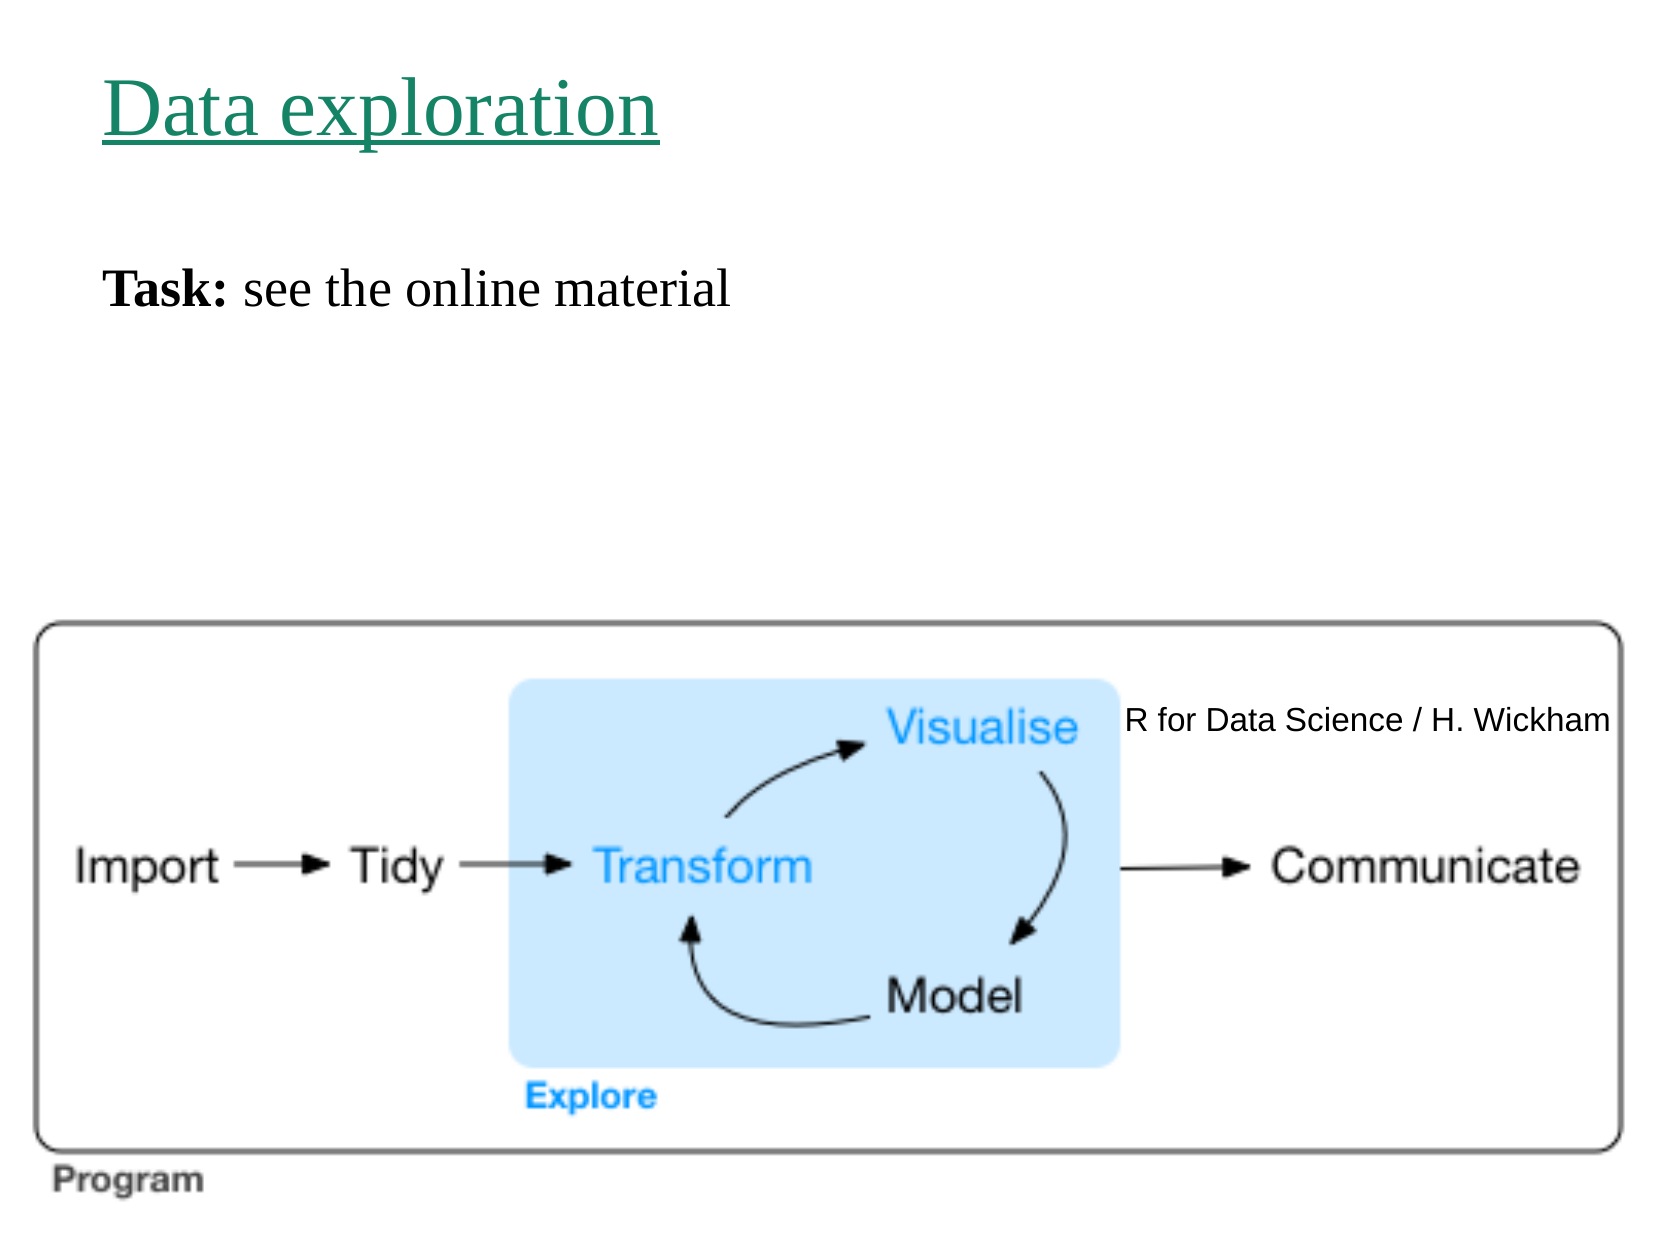

Data exploration
Task: see the online material
R for Data Science / H. Wickham